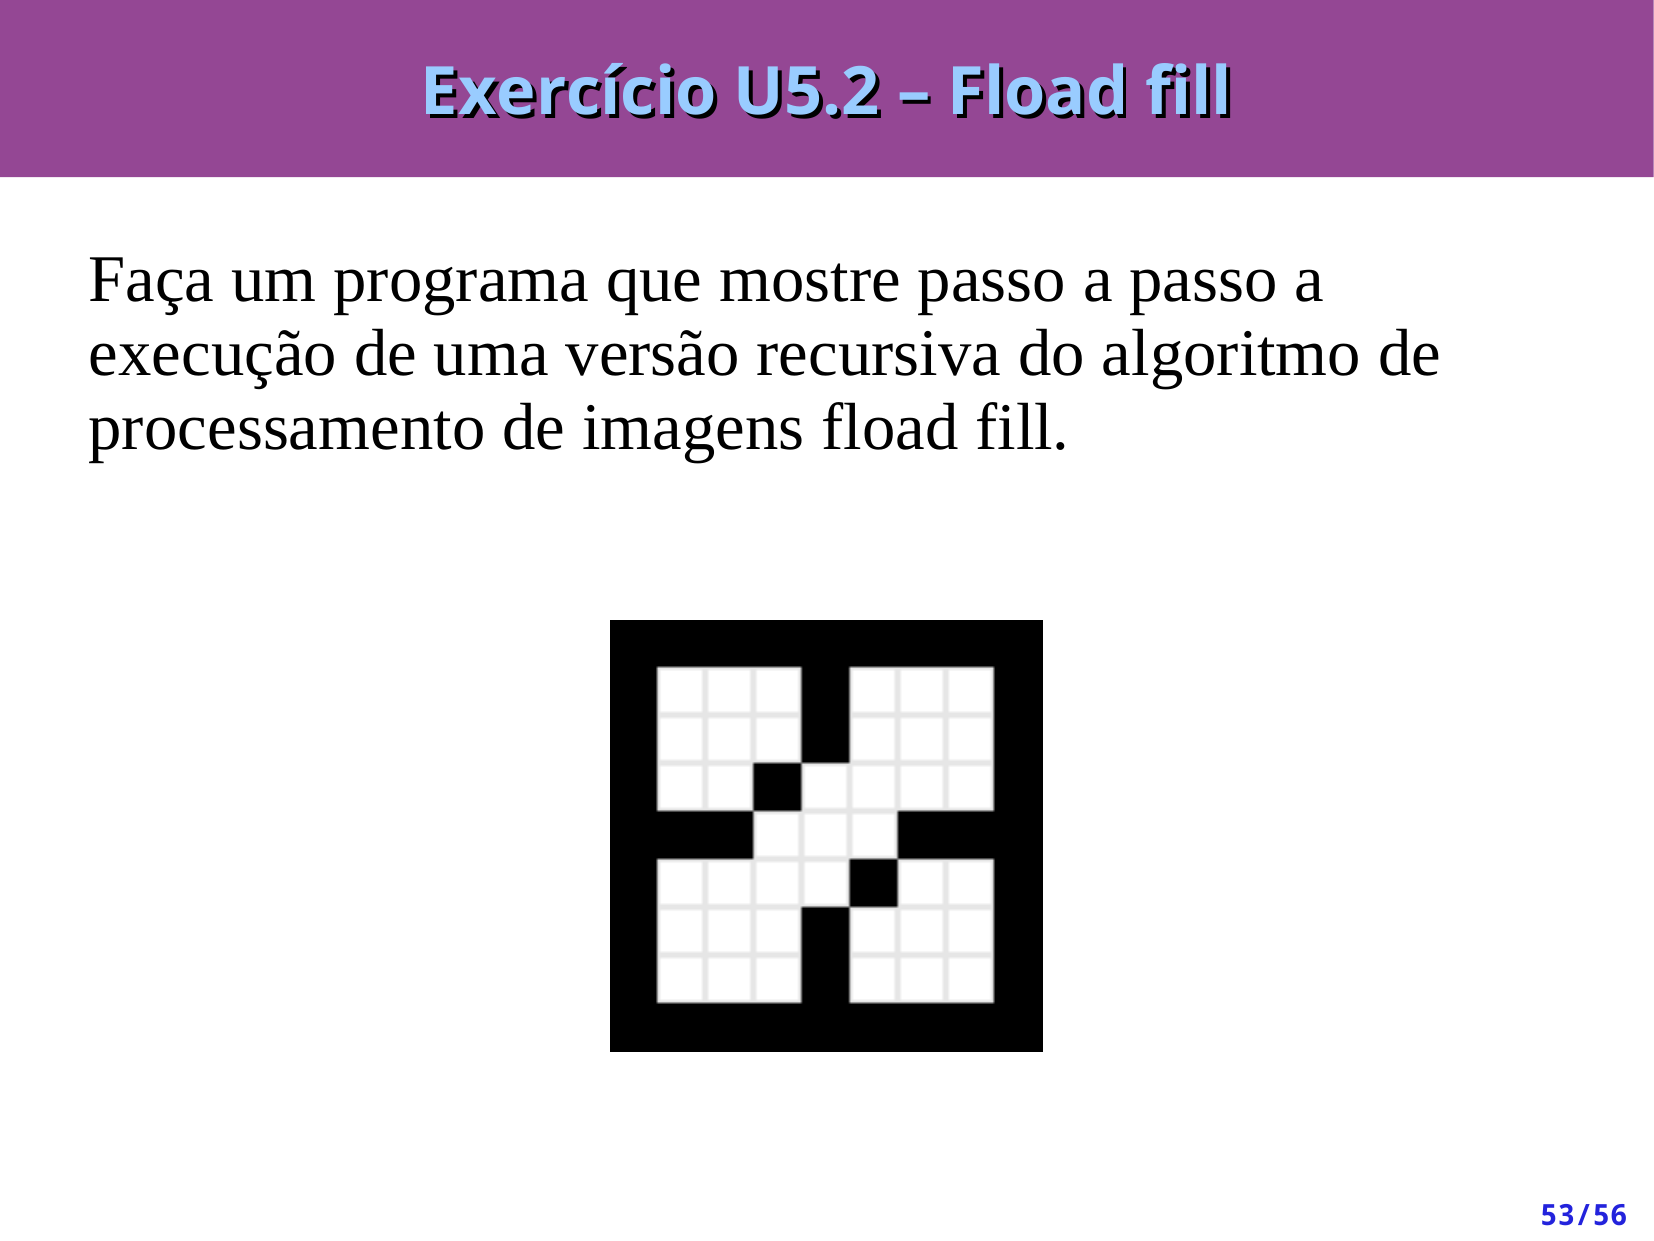

# Exercício U5.2 – Fload fill
Faça um programa que mostre passo a passo a execução de uma versão recursiva do algoritmo de processamento de imagens fload fill.
53